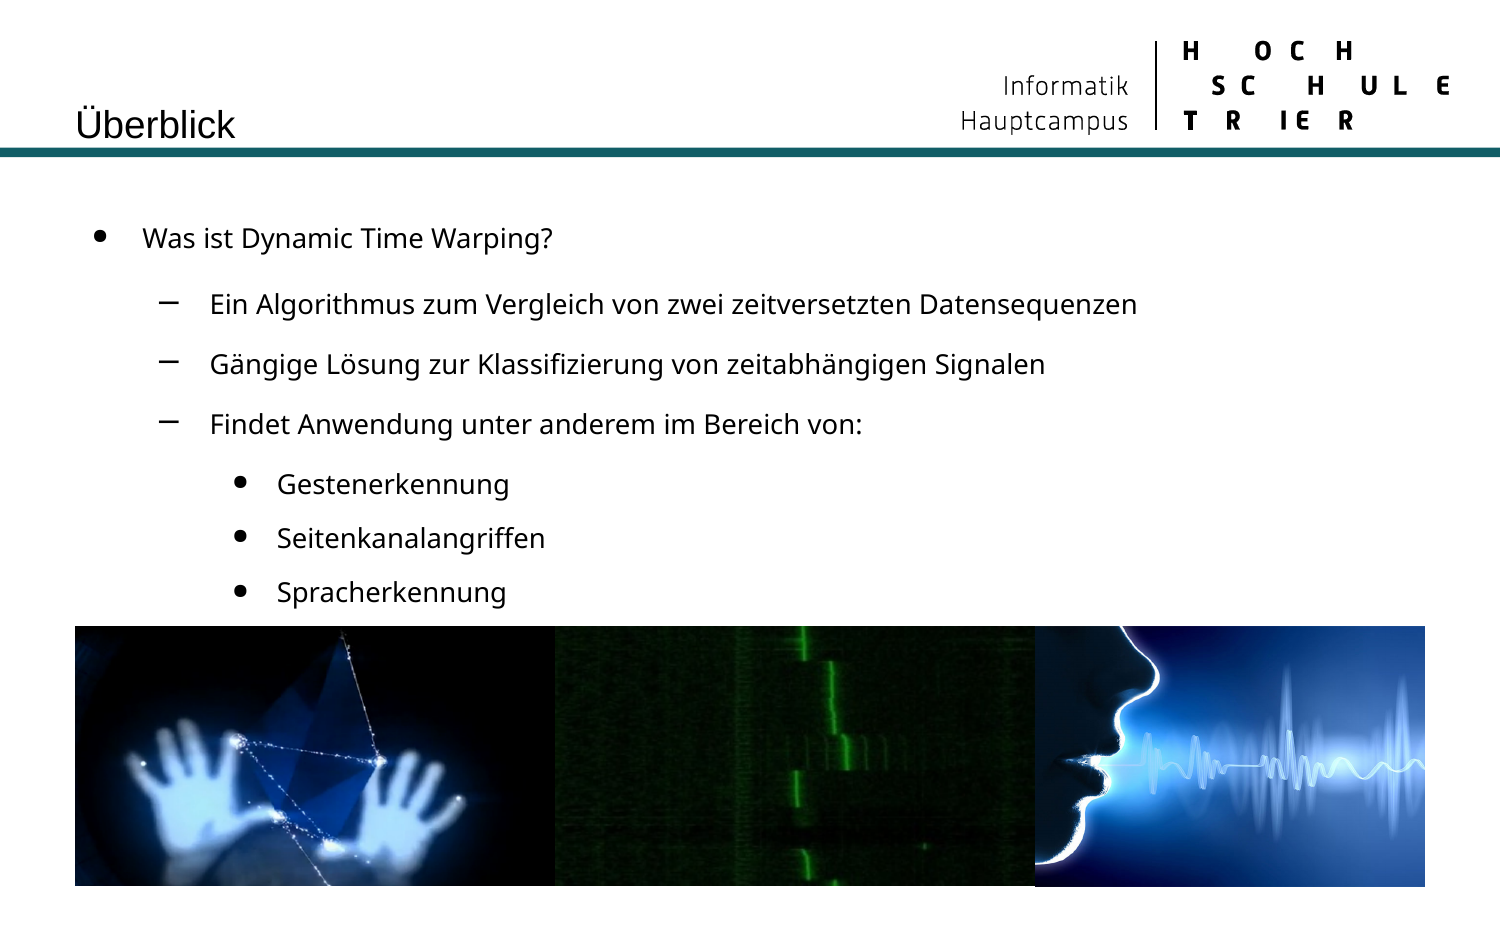

# Überblick
Was ist Dynamic Time Warping?
Ein Algorithmus zum Vergleich von zwei zeitversetzten Datensequenzen
Gängige Lösung zur Klassifizierung von zeitabhängigen Signalen
Findet Anwendung unter anderem im Bereich von:
Gestenerkennung
Seitenkanalangriffen
Spracherkennung